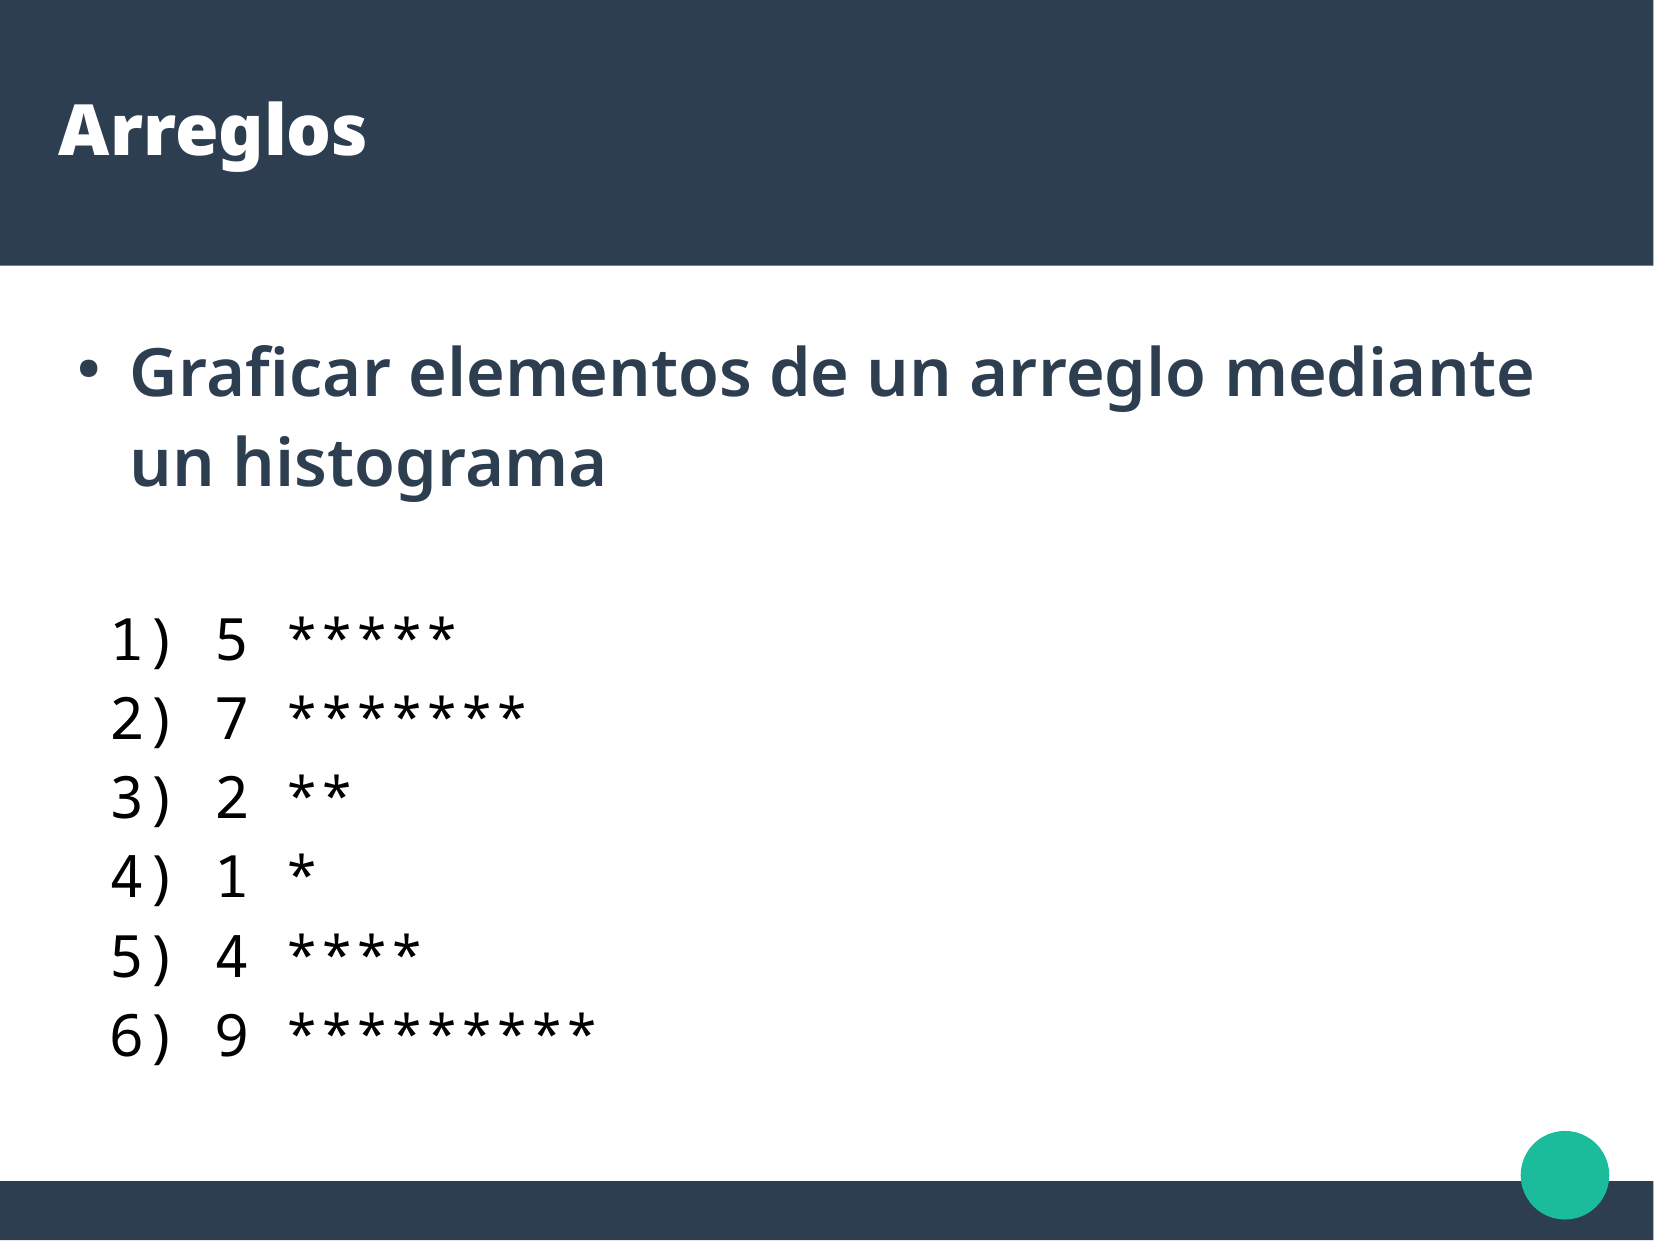

# Arreglos
Graficar elementos de un arreglo mediante un histograma
1) 5 *****
2) 7 *******
3) 2 **
4) 1 *
5) 4 ****
6) 9 *********